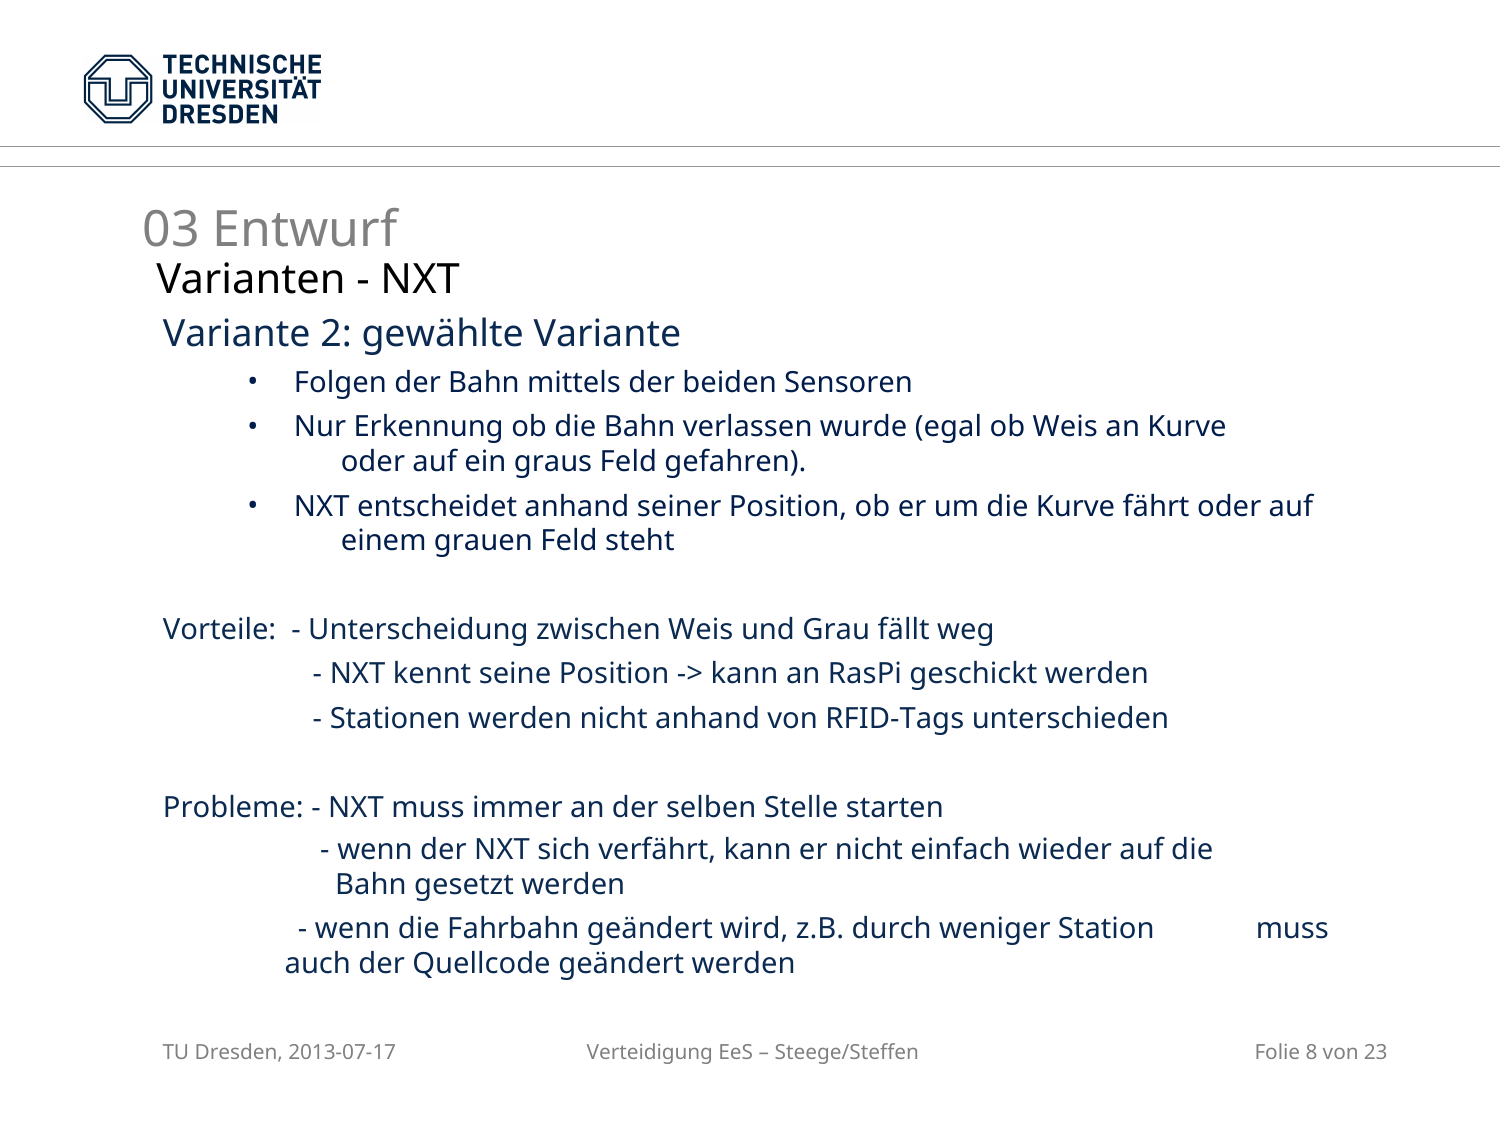

# 03 Entwurf
Varianten - NXT
Variante 2: gewählte Variante
Folgen der Bahn mittels der beiden Sensoren
Nur Erkennung ob die Bahn verlassen wurde (egal ob Weis an Kurve
oder auf ein graus Feld gefahren).
NXT entscheidet anhand seiner Position, ob er um die Kurve fährt oder auf einem grauen Feld steht
Vorteile: - Unterscheidung zwischen Weis und Grau fällt weg
		- NXT kennt seine Position -> kann an RasPi geschickt werden
		- Stationen werden nicht anhand von RFID-Tags unterschieden
Probleme: - NXT muss immer an der selben Stelle starten
		 - wenn der NXT sich verfährt, kann er nicht einfach wieder auf die 		 	 Bahn gesetzt werden
 - wenn die Fahrbahn geändert wird, z.B. durch weniger Station	 muss auch der Quellcode geändert werden
8